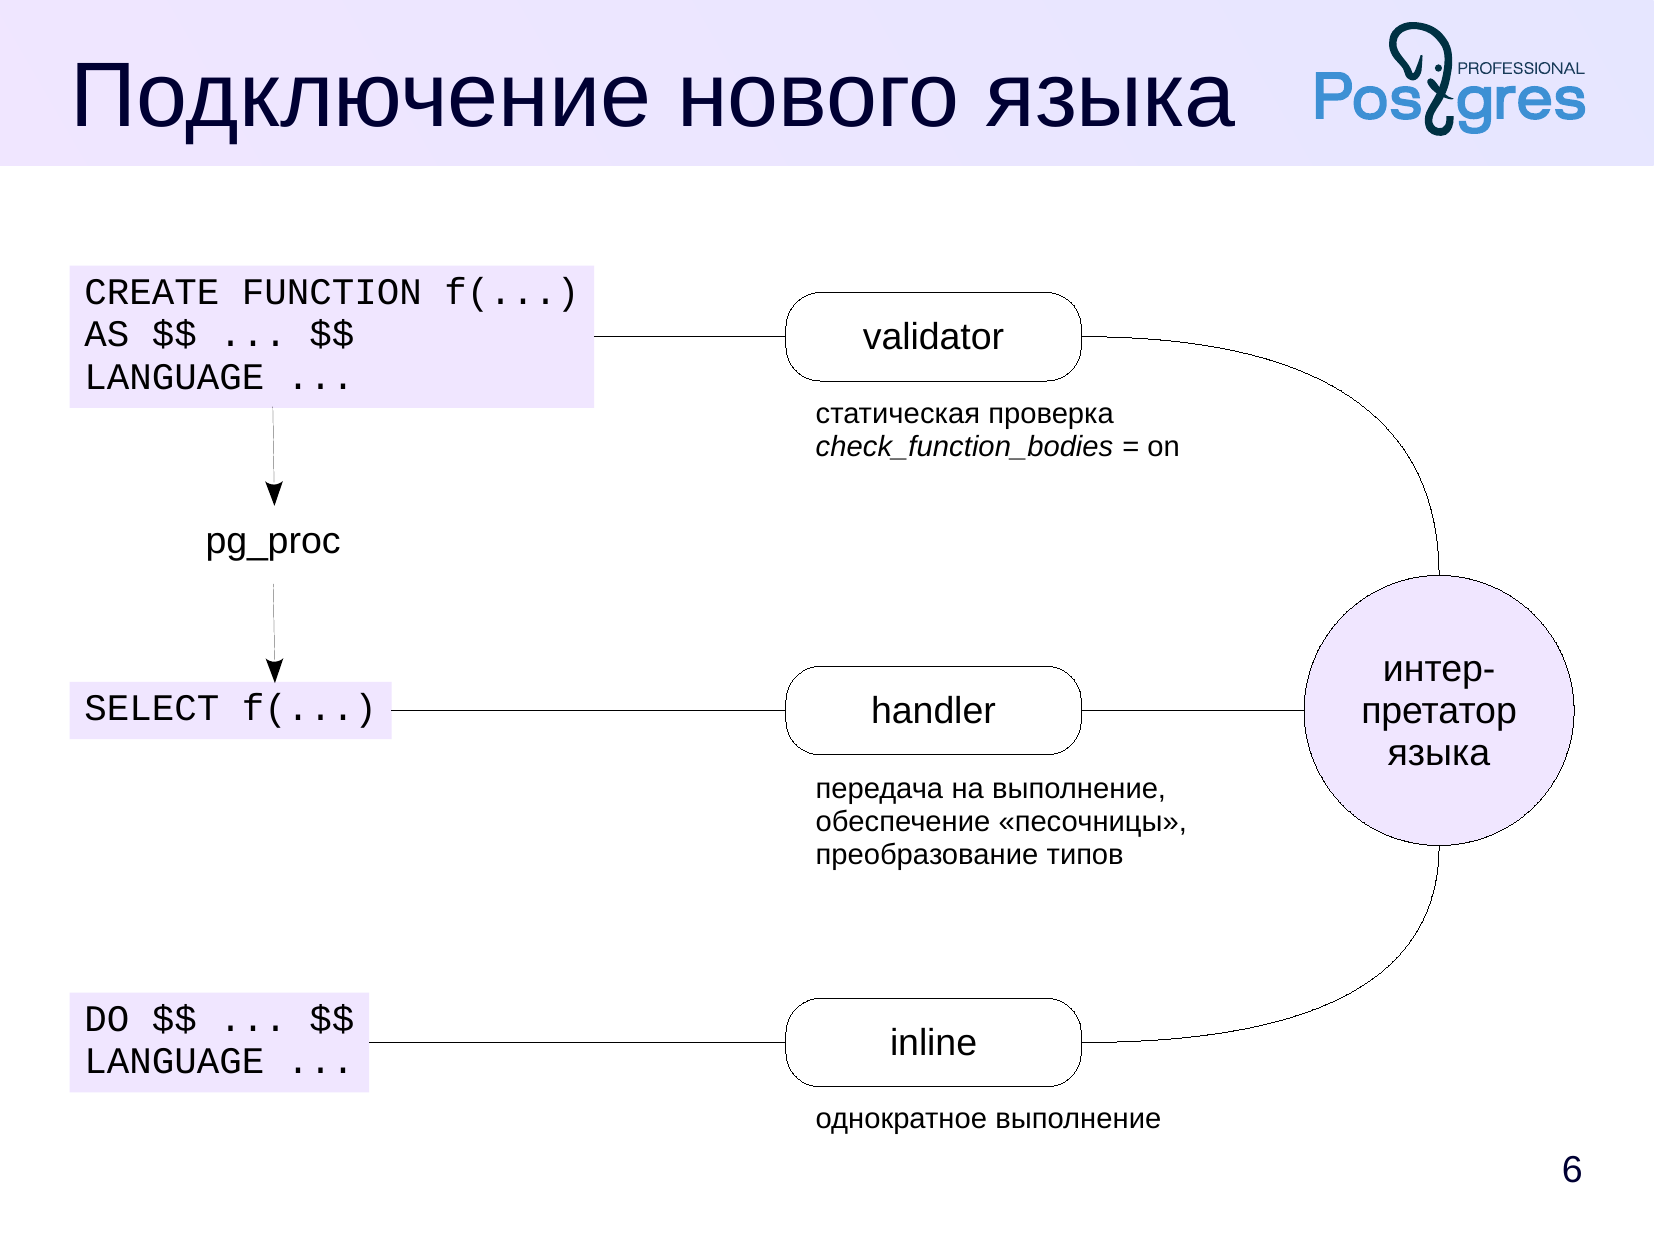

# Подключение нового языка
CREATE FUNCTION f(...)
AS $$ ... $$
LANGUAGE ...
validator
статическая проверка
check_function_bodies = on
pg_proc
интер-
претатор
языка
handler
SELECT f(...)
передача на выполнение,
обеспечение «песочницы»,
преобразование типов
DO $$ ... $$
LANGUAGE ...
inline
однократное выполнение